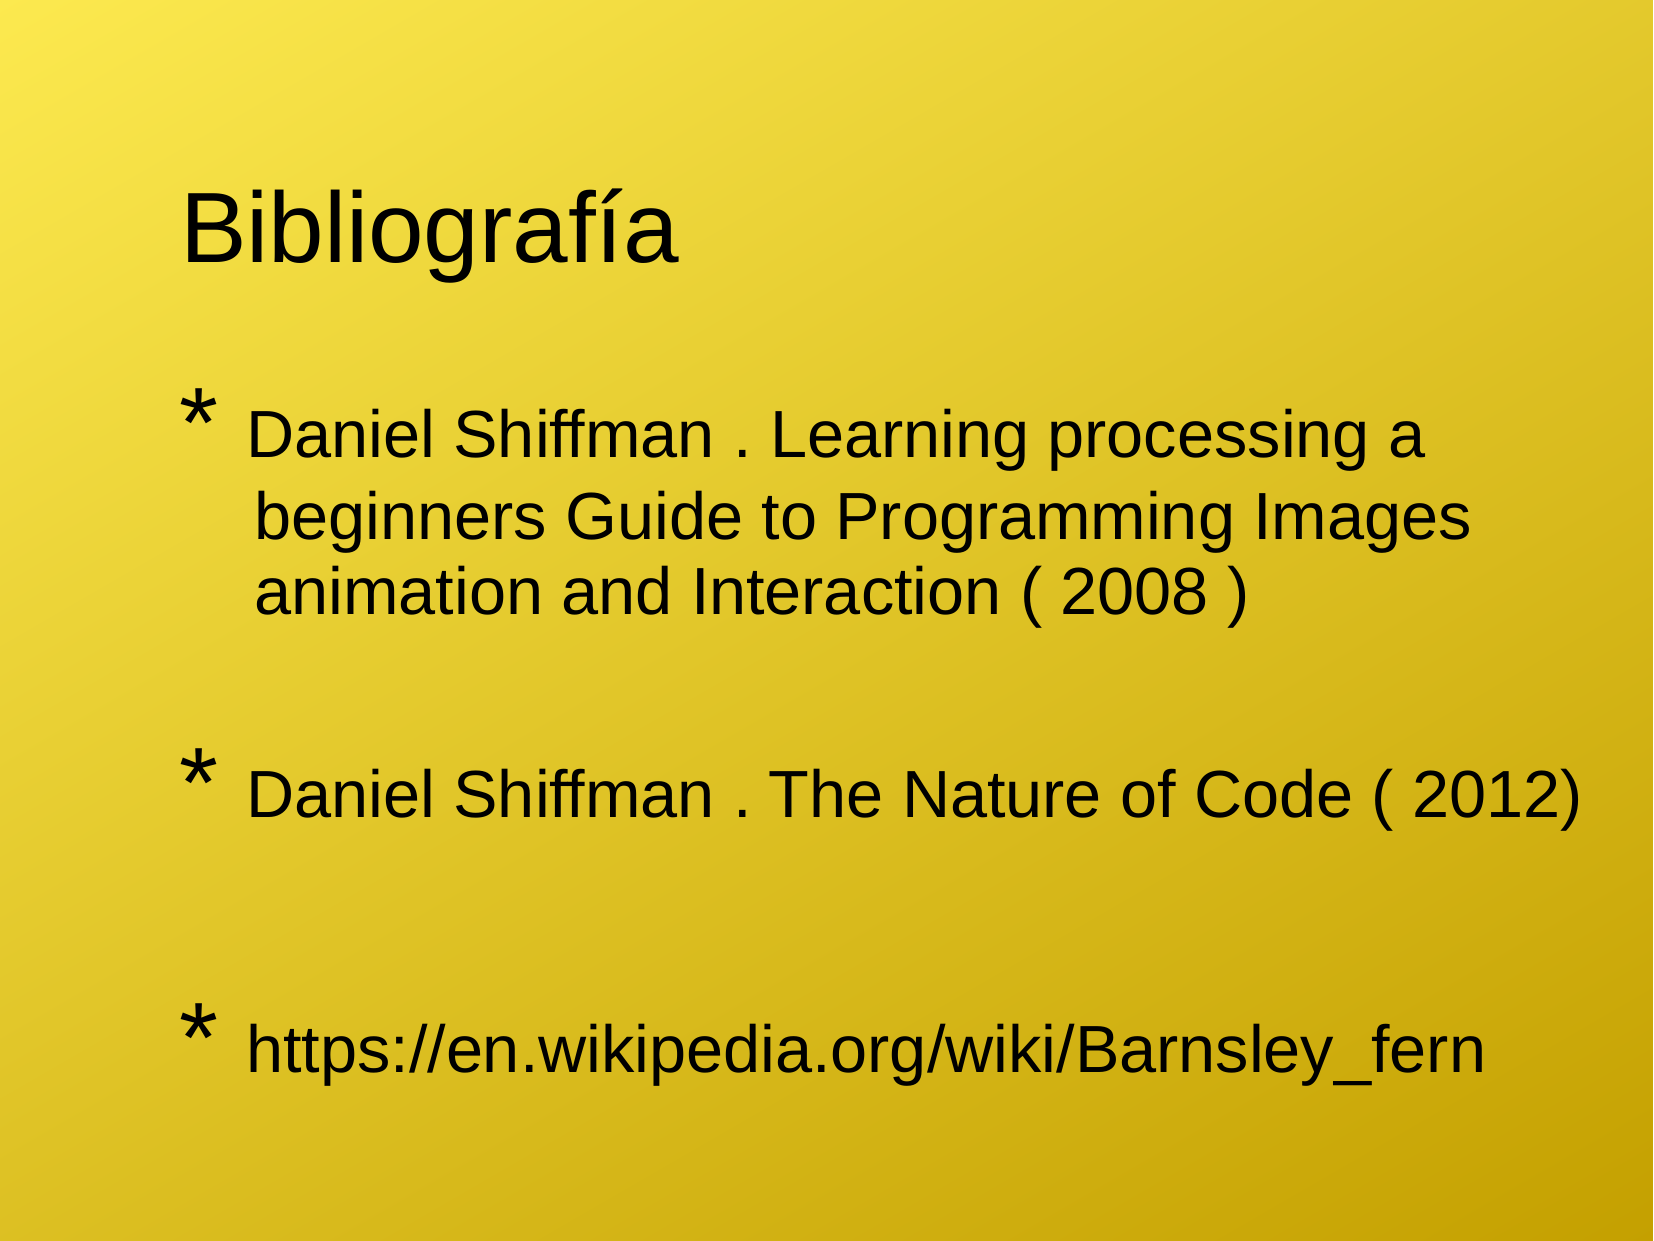

Bibliografía
* Daniel Shiffman . Learning processing a
	beginners Guide to Programming Images
	animation and Interaction ( 2008 )
* Daniel Shiffman . The Nature of Code ( 2012)
* https://en.wikipedia.org/wiki/Barnsley_fern